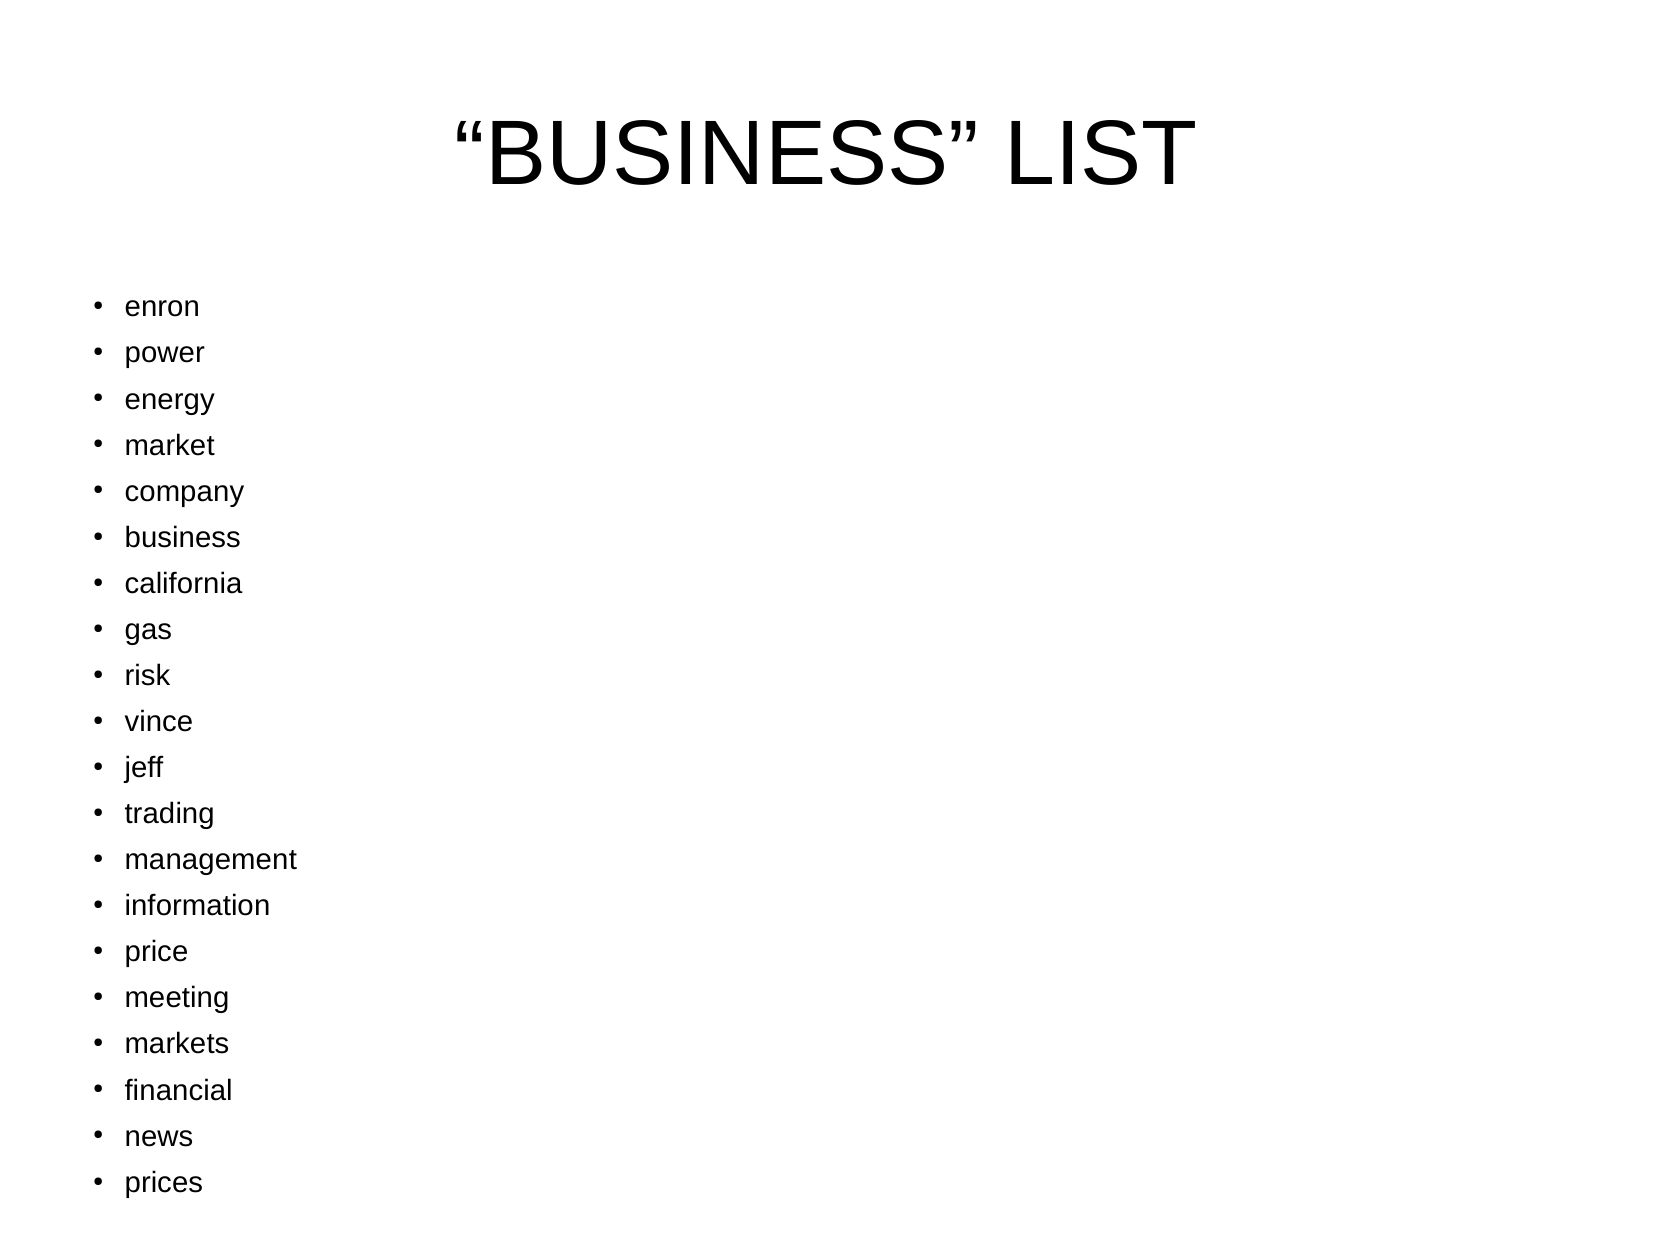

# “BUSINESS” LIST
enron
power
energy
market
company
business
california
gas
risk
vince
jeff
trading
management
information
price
meeting
markets
financial
news
prices